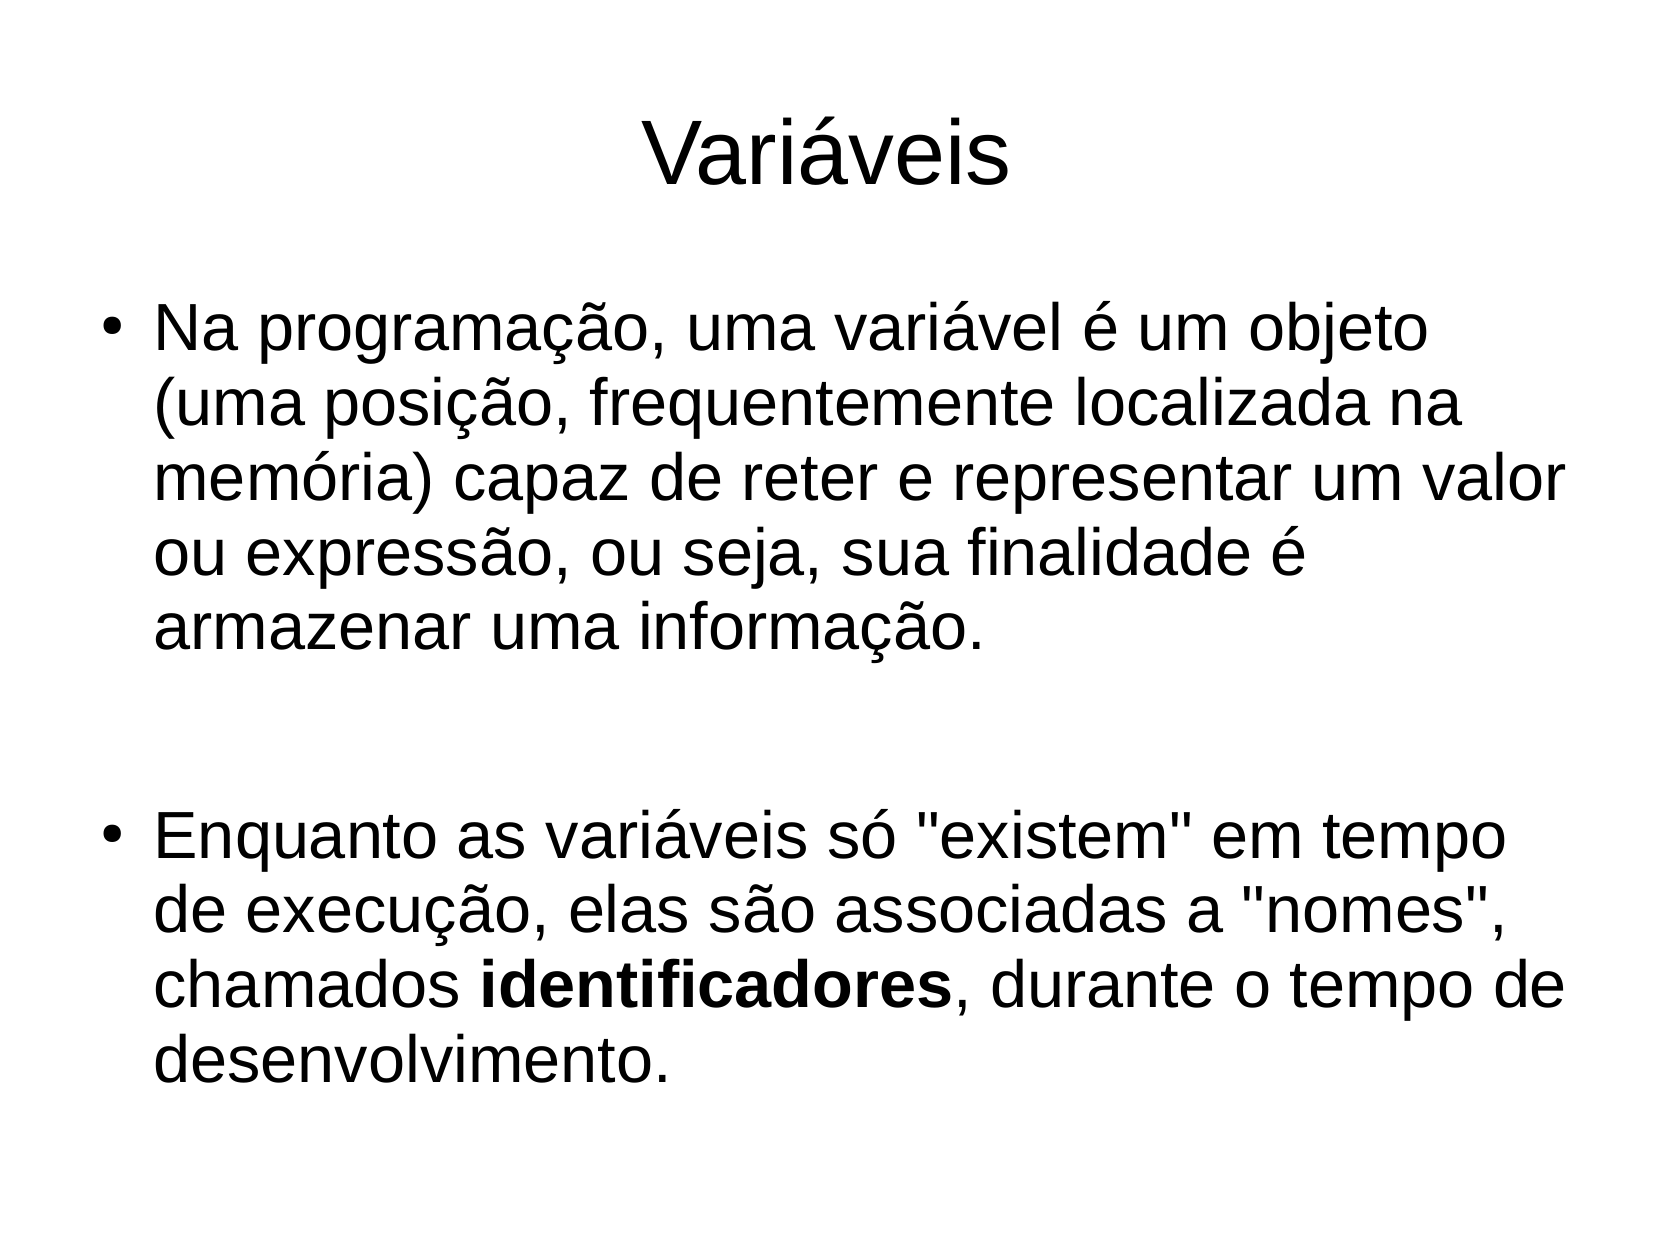

# Variáveis
Na programação, uma variável é um objeto (uma posição, frequentemente localizada na memória) capaz de reter e representar um valor ou expressão, ou seja, sua finalidade é armazenar uma informação.
Enquanto as variáveis só "existem" em tempo de execução, elas são associadas a "nomes", chamados identificadores, durante o tempo de desenvolvimento.